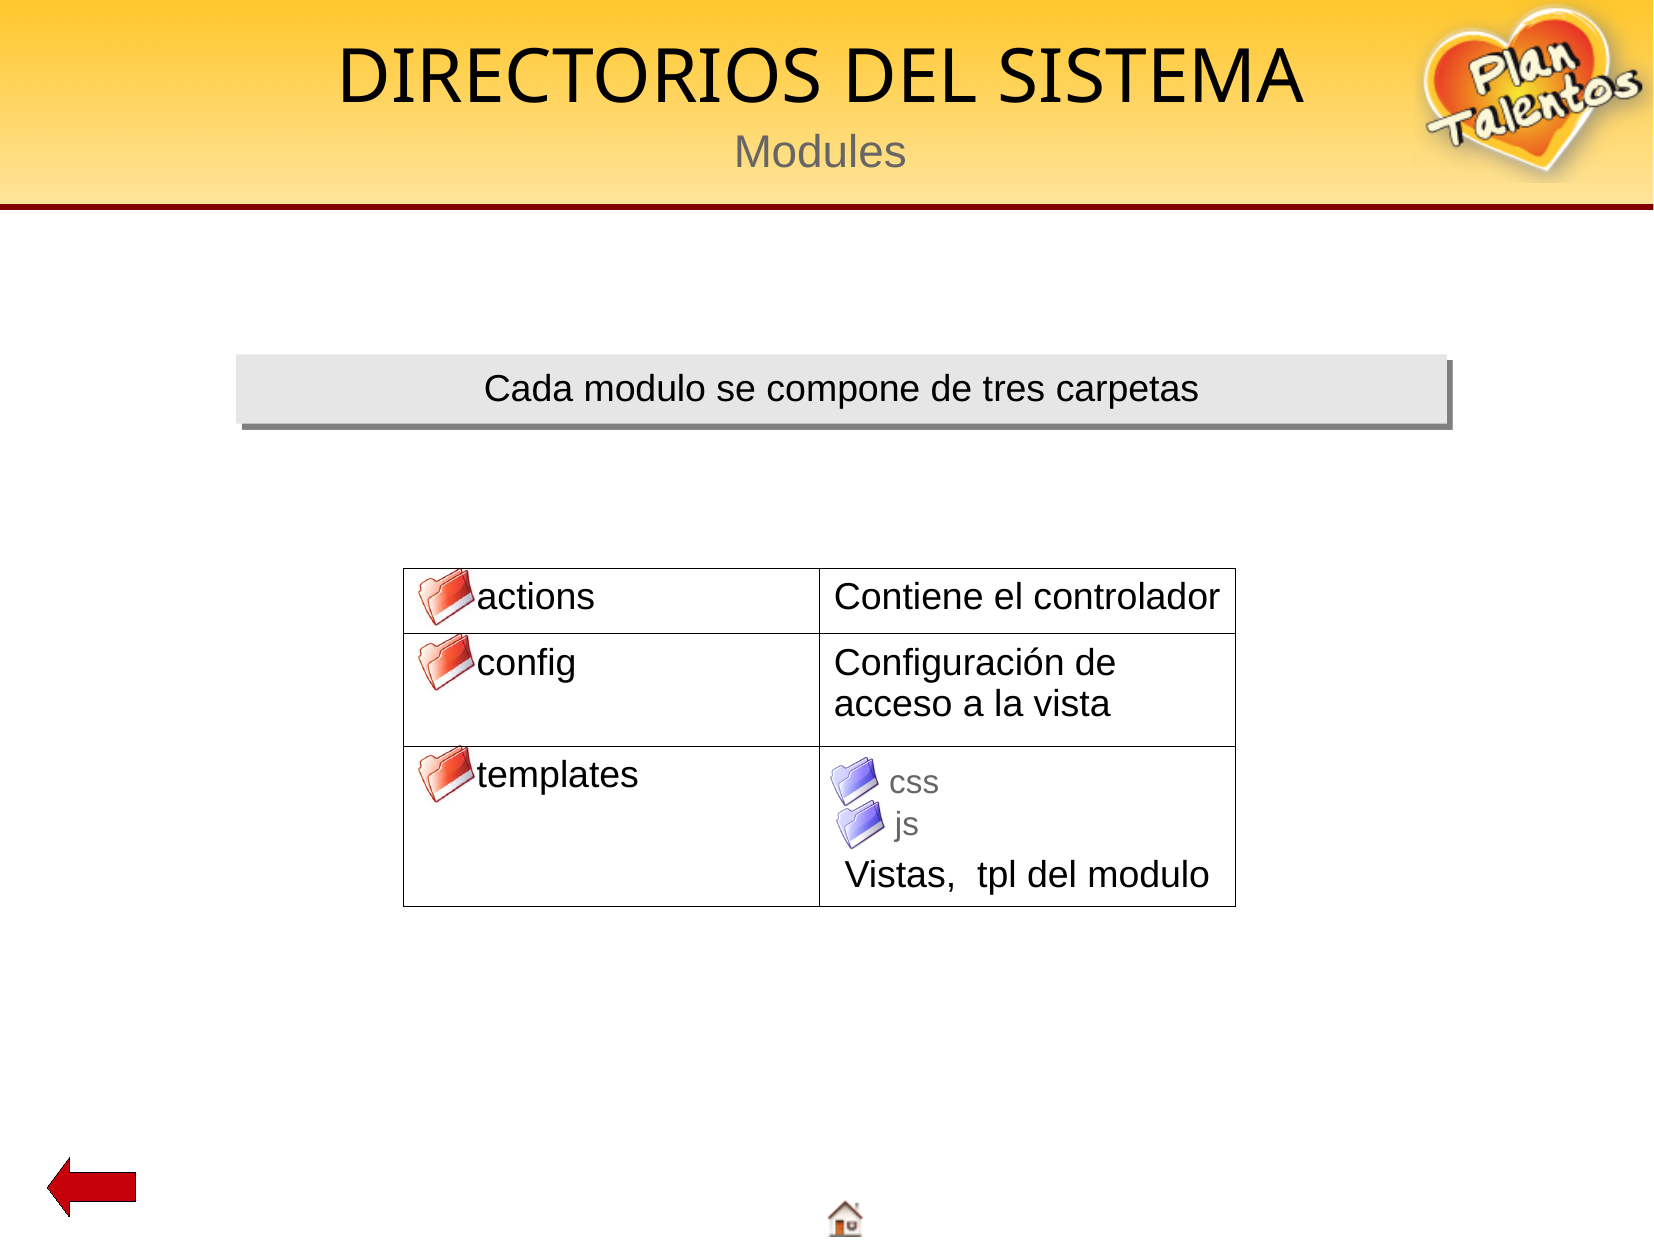

# DIRECTORIOS DEL SISTEMA
Modules
Cada modulo se compone de tres carpetas
| actions | Contiene el controlador |
| --- | --- |
| config | Configuración de acceso a la vista |
| templates | Vistas, tpl del modulo |
 css
 js